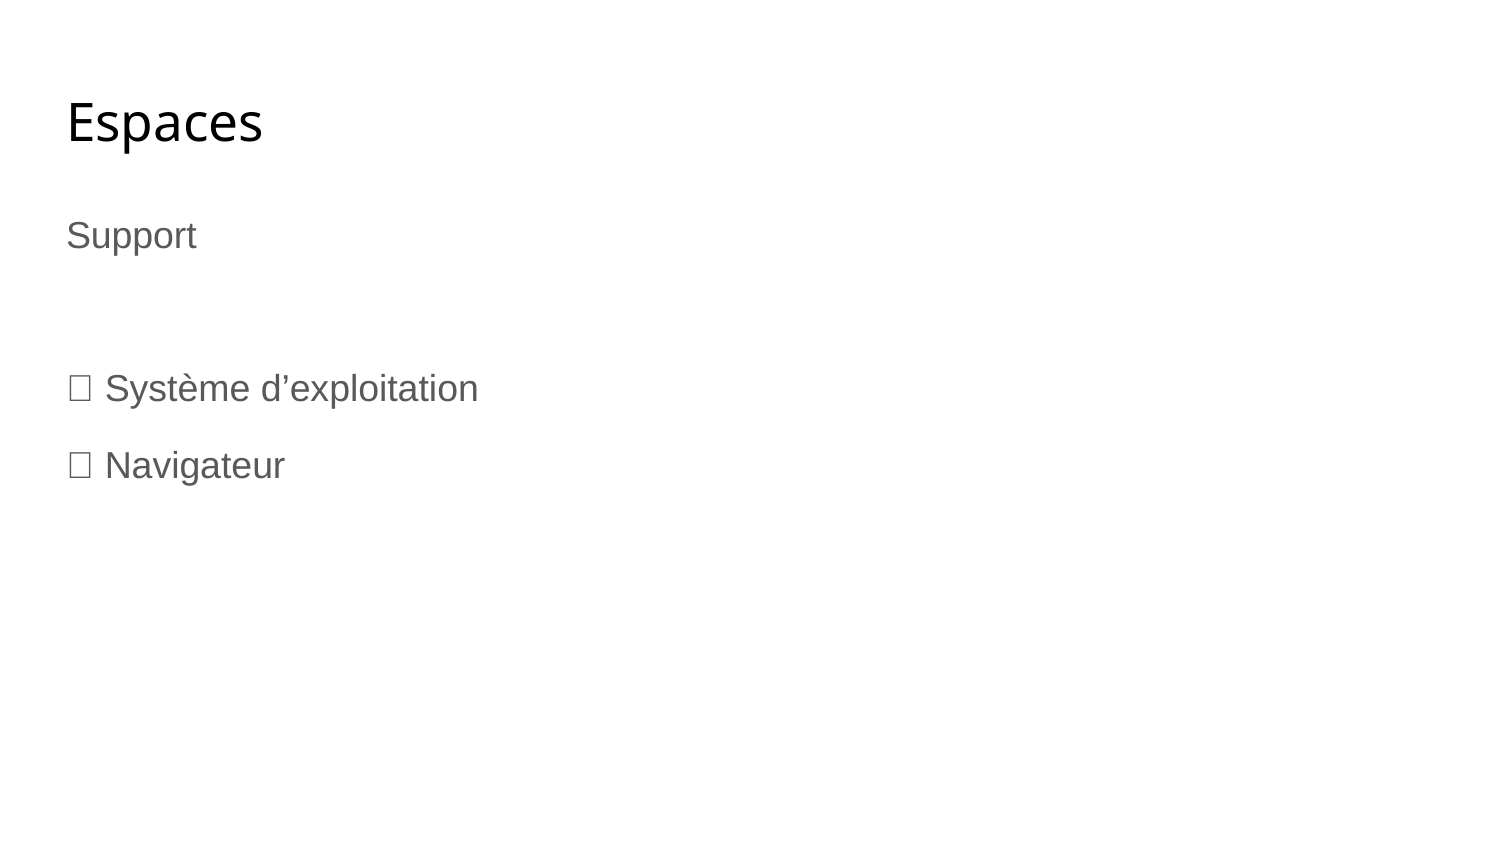

# Espaces
Support
✅ Système d’exploitation
❌ Navigateur